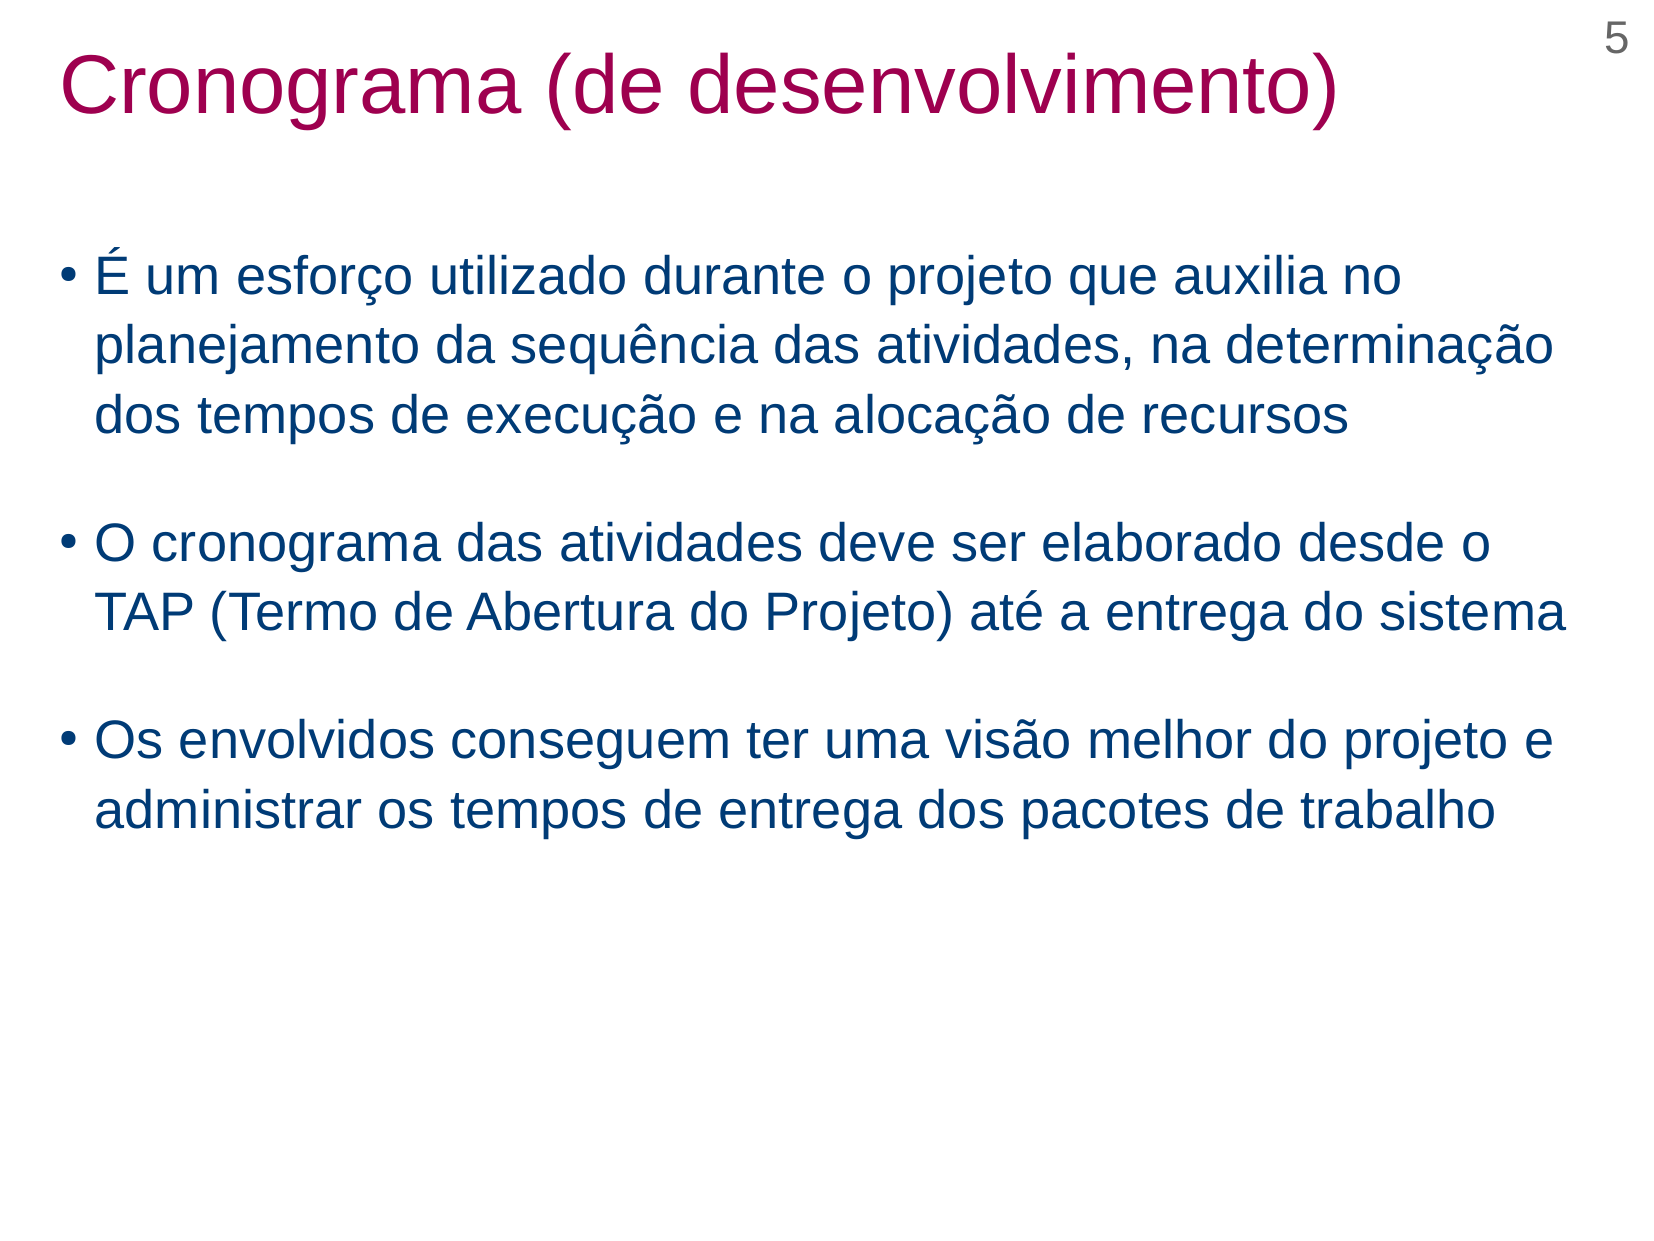

5
# Cronograma (de desenvolvimento)
É um esforço utilizado durante o projeto que auxilia no planejamento da sequência das atividades, na determinação dos tempos de execução e na alocação de recursos
O cronograma das atividades deve ser elaborado desde o TAP (Termo de Abertura do Projeto) até a entrega do sistema
Os envolvidos conseguem ter uma visão melhor do projeto e administrar os tempos de entrega dos pacotes de trabalho